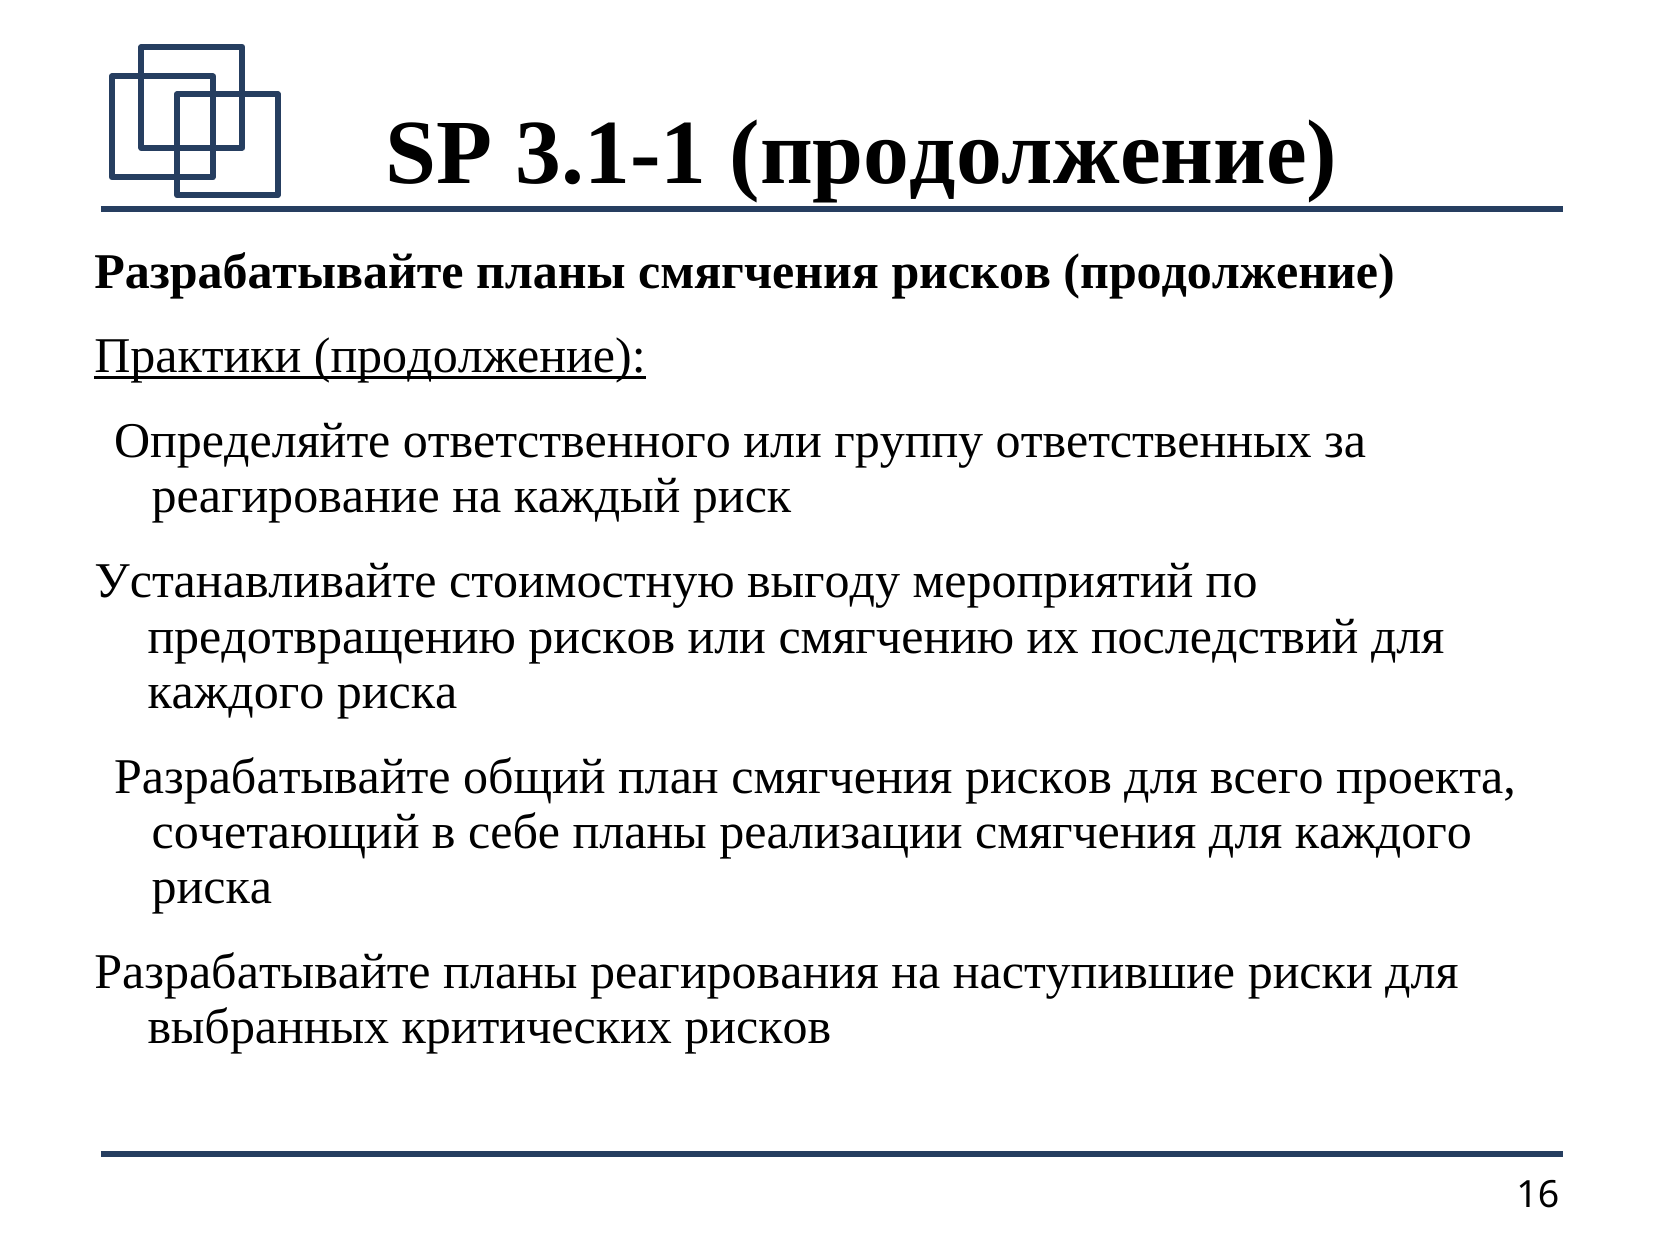

# SP 3.1-1 (продолжение)
Разрабатывайте планы смягчения рисков (продолжение)
Практики (продолжение):
Определяйте ответственного или группу ответственных за реагирование на каждый риск
Устанавливайте стоимостную выгоду мероприятий по предотвращению рисков или смягчению их последствий для каждого риска
Разрабатывайте общий план смягчения рисков для всего проекта, сочетающий в себе планы реализации смягчения для каждого риска
Разрабатывайте планы реагирования на наступившие риски для выбранных критических рисков